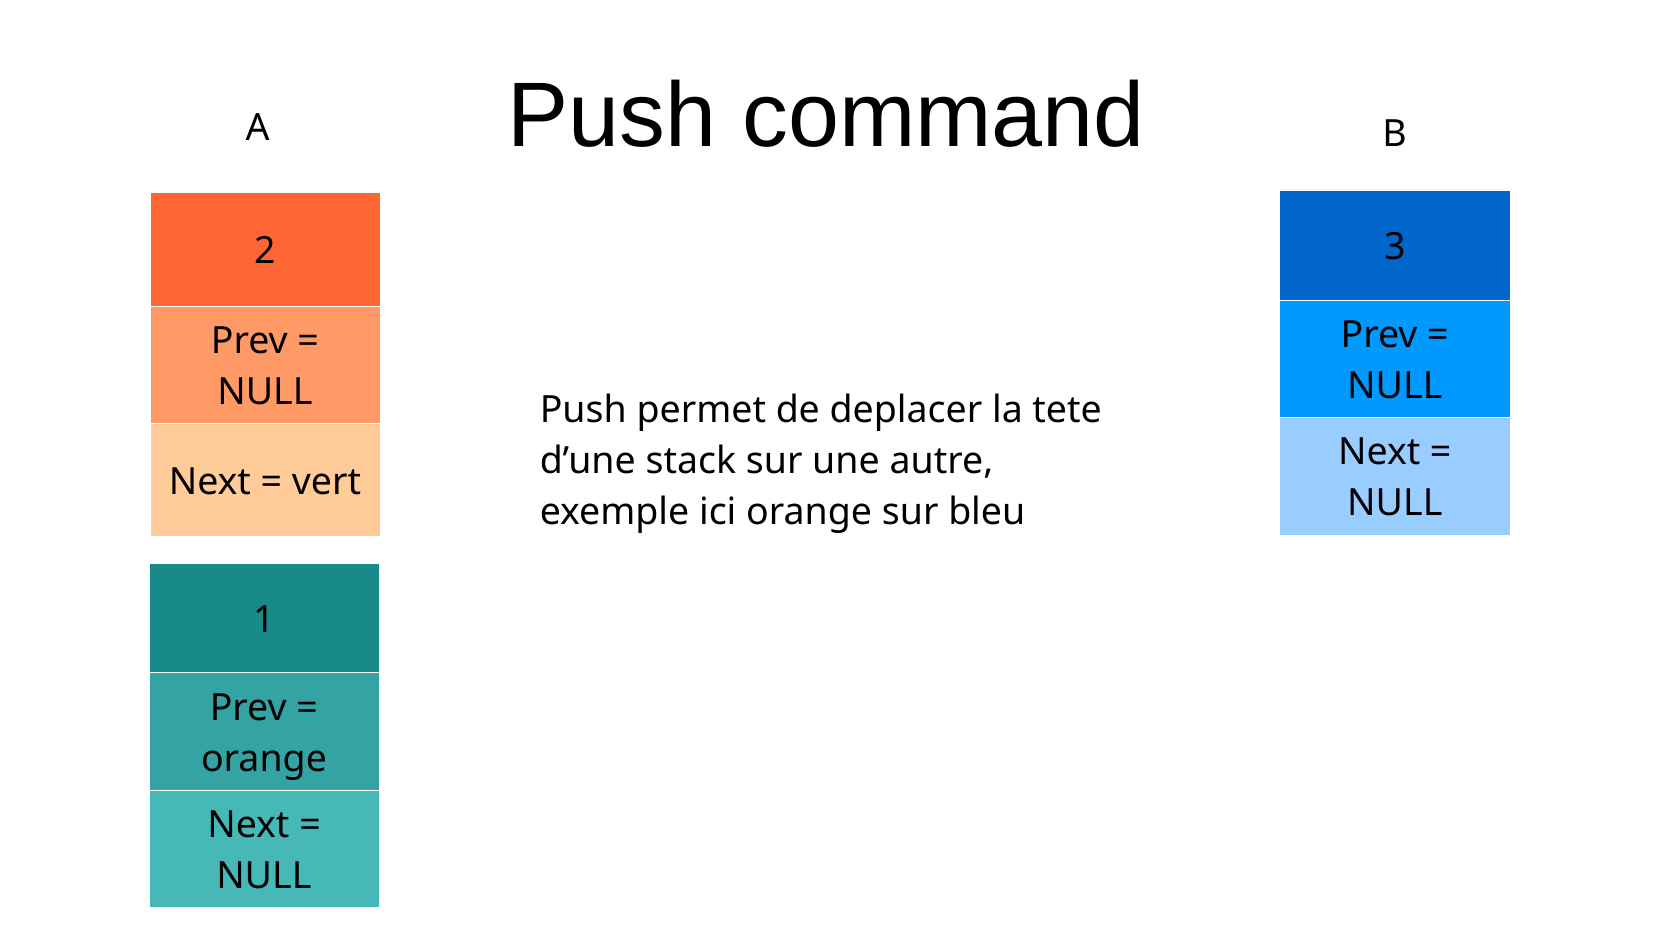

# Push command
A
B
| 3 |
| --- |
| Prev = NULL |
| Next = NULL |
| 2 |
| --- |
| Prev = NULL |
| Next = vert |
Push permet de deplacer la tete d’une stack sur une autre, exemple ici orange sur bleu
| 1 |
| --- |
| Prev = orange |
| Next = NULL |